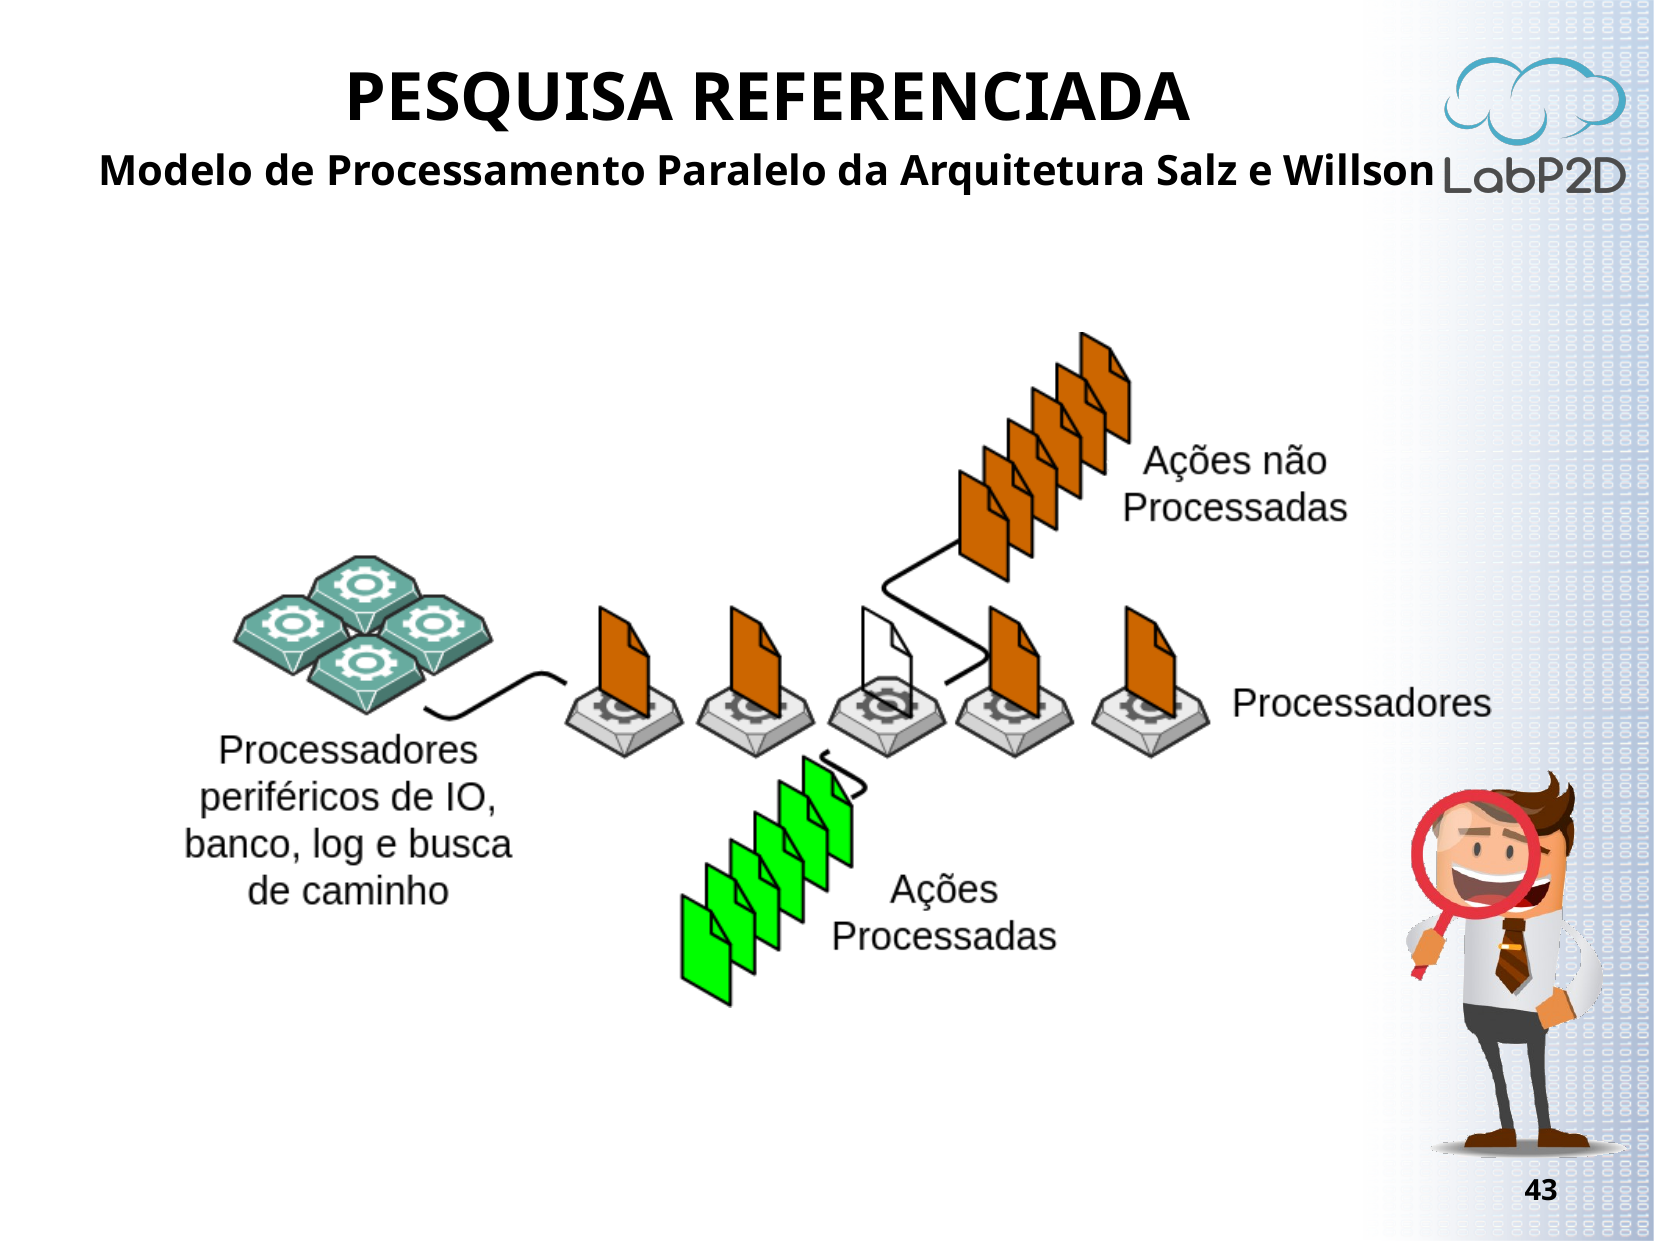

# PESQUISA REFERENCIADA Modelo de Processamento Paralelo da Arquitetura Salz e Willson
43